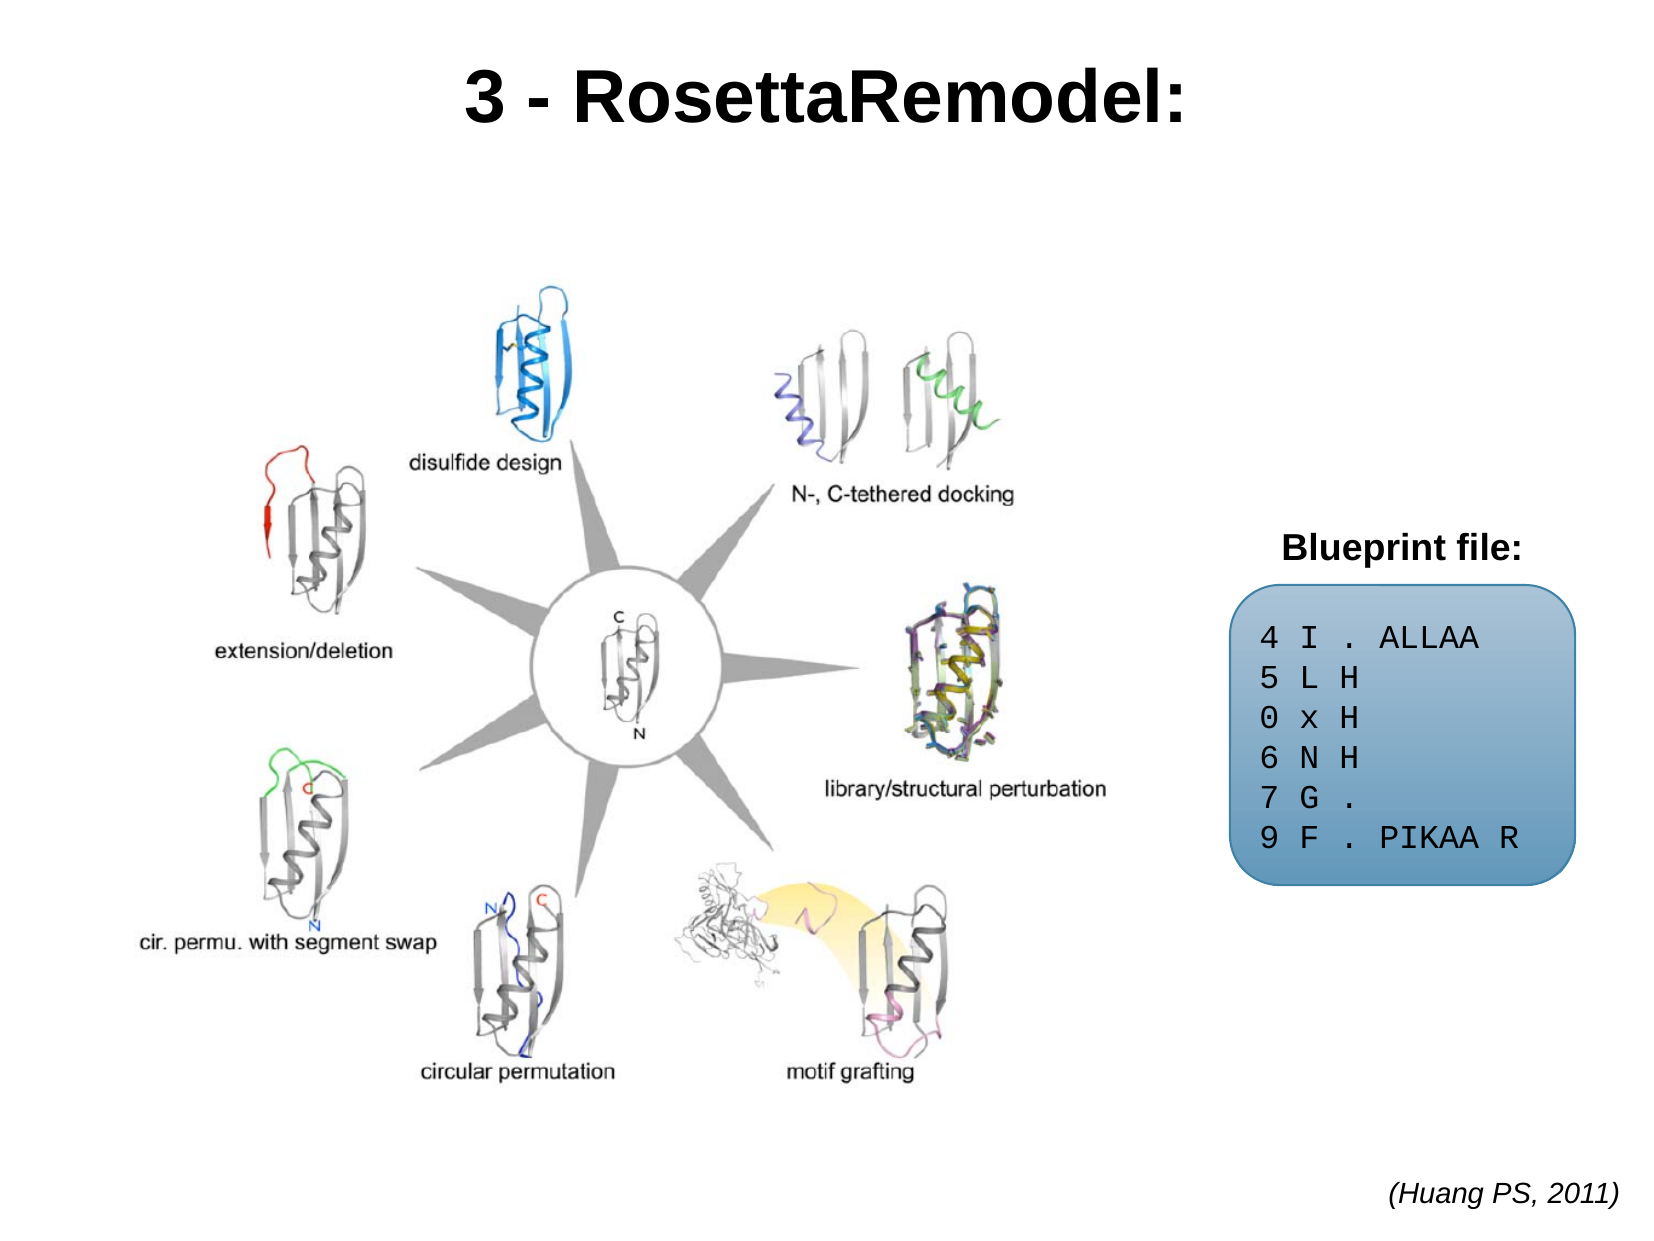

3 - RosettaRemodel:
Blueprint file:
4 I . ALLAA
5 L H
0 x H
6 N H
7 G .
9 F . PIKAA R
(Huang PS, 2011)